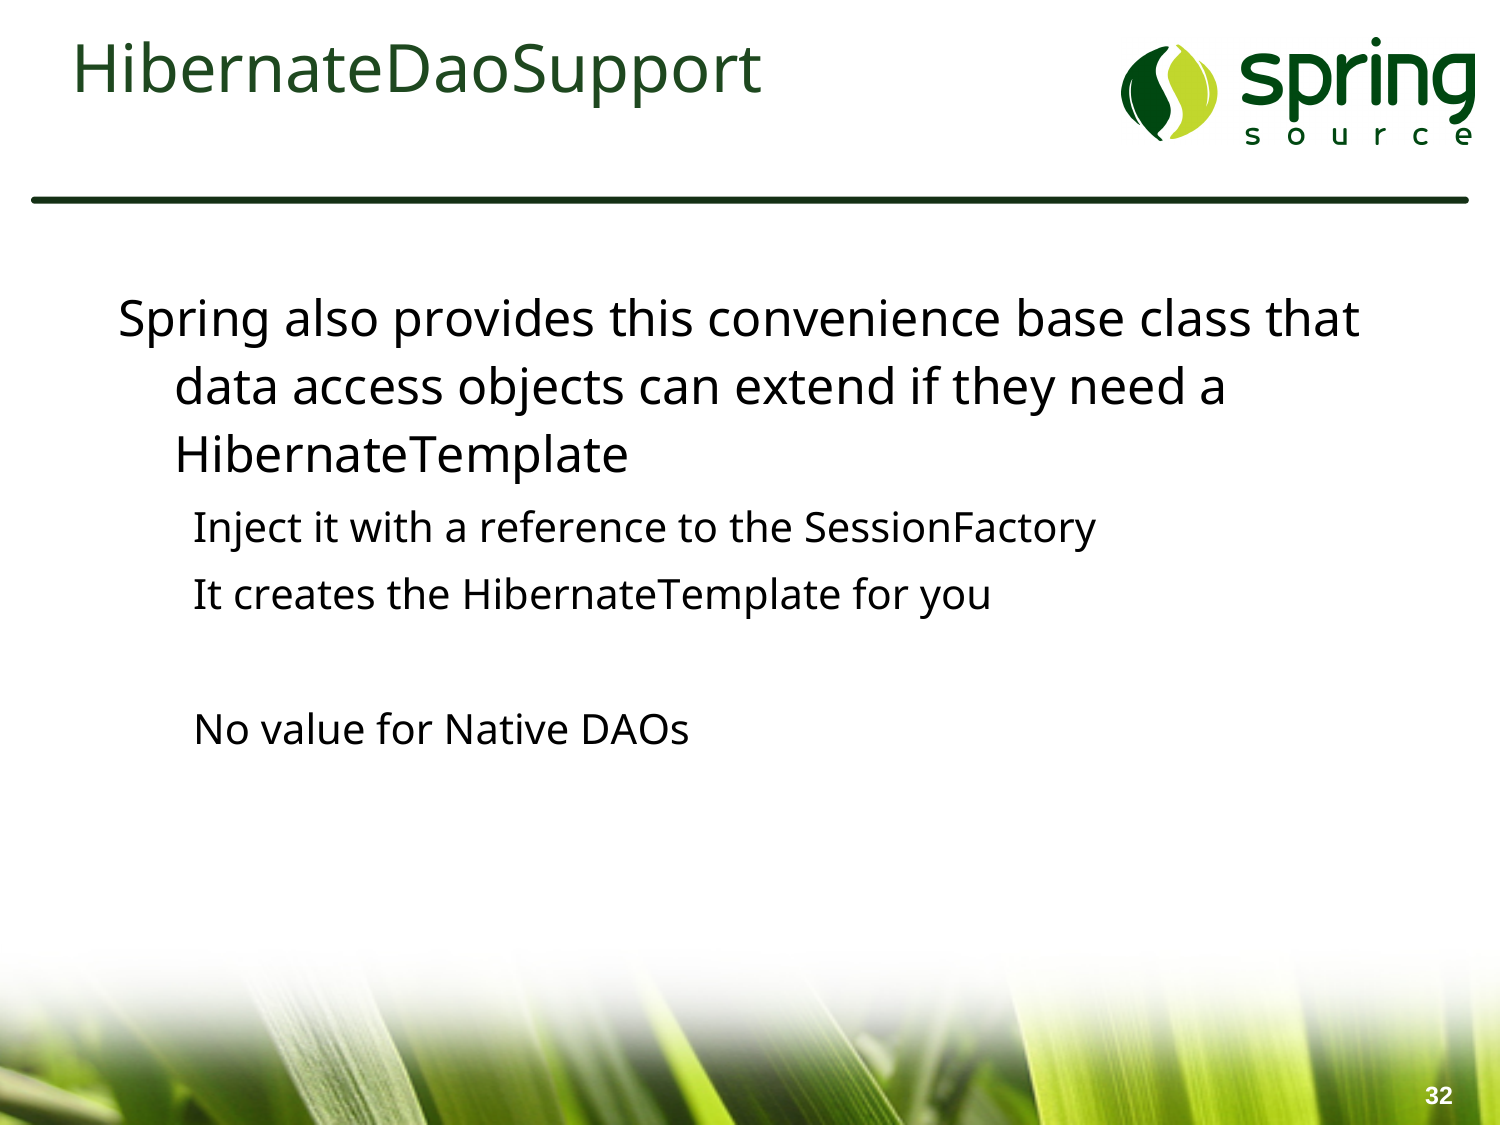

# HibernateDaoSupport
Spring also provides this convenience base class that data access objects can extend if they need a HibernateTemplate
Inject it with a reference to the SessionFactory
It creates the HibernateTemplate for you
No value for Native DAOs